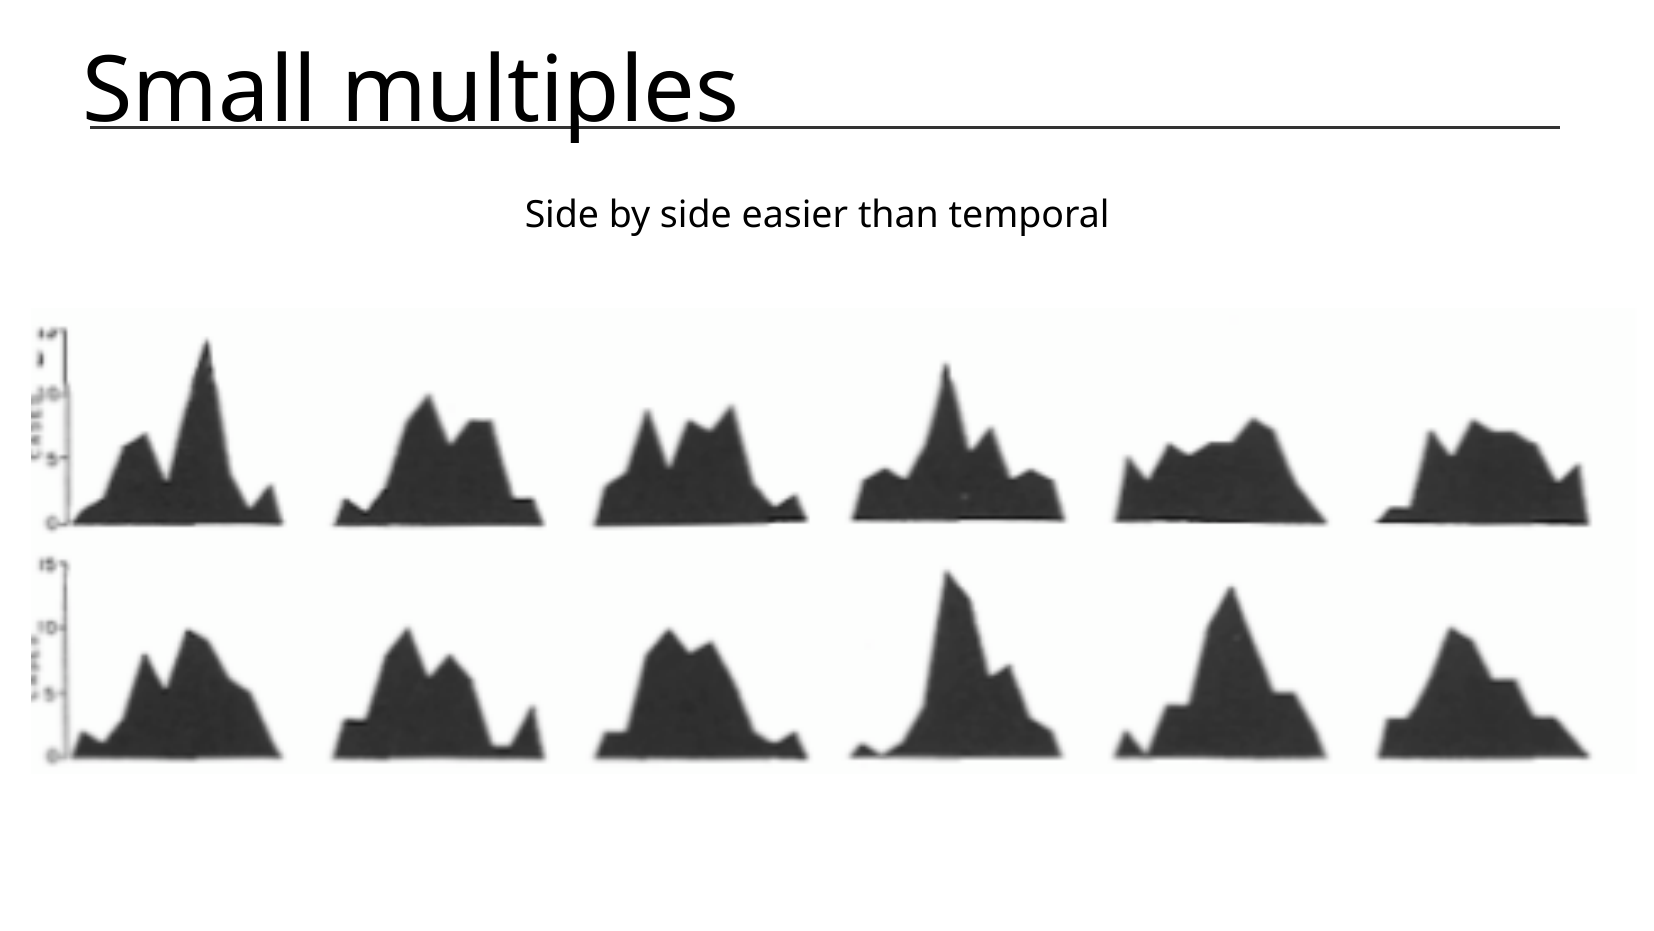

# Small multiples
Side by side easier than temporal